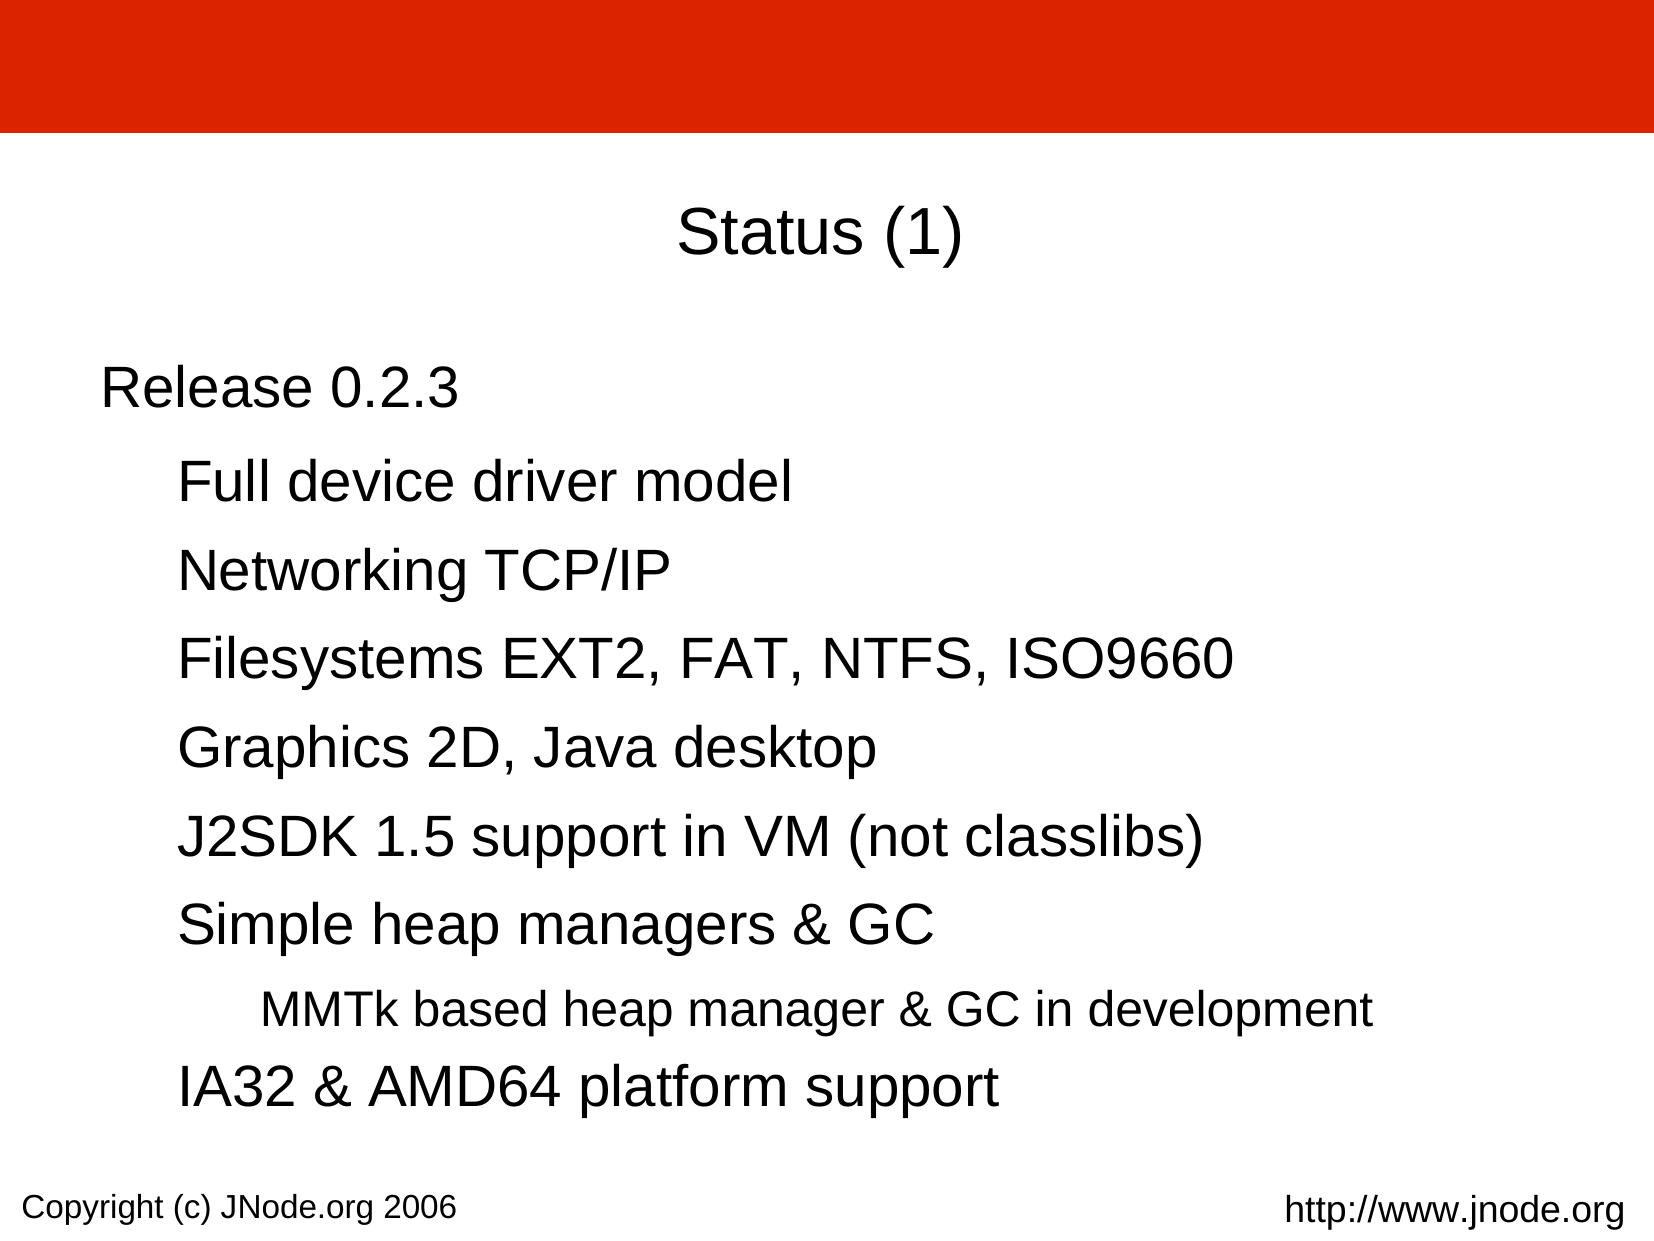

# Status (1)
Release 0.2.3
Full device driver model
Networking TCP/IP
Filesystems EXT2, FAT, NTFS, ISO9660
Graphics 2D, Java desktop
J2SDK 1.5 support in VM (not classlibs)
Simple heap managers & GC
MMTk based heap manager & GC in development
IA32 & AMD64 platform support